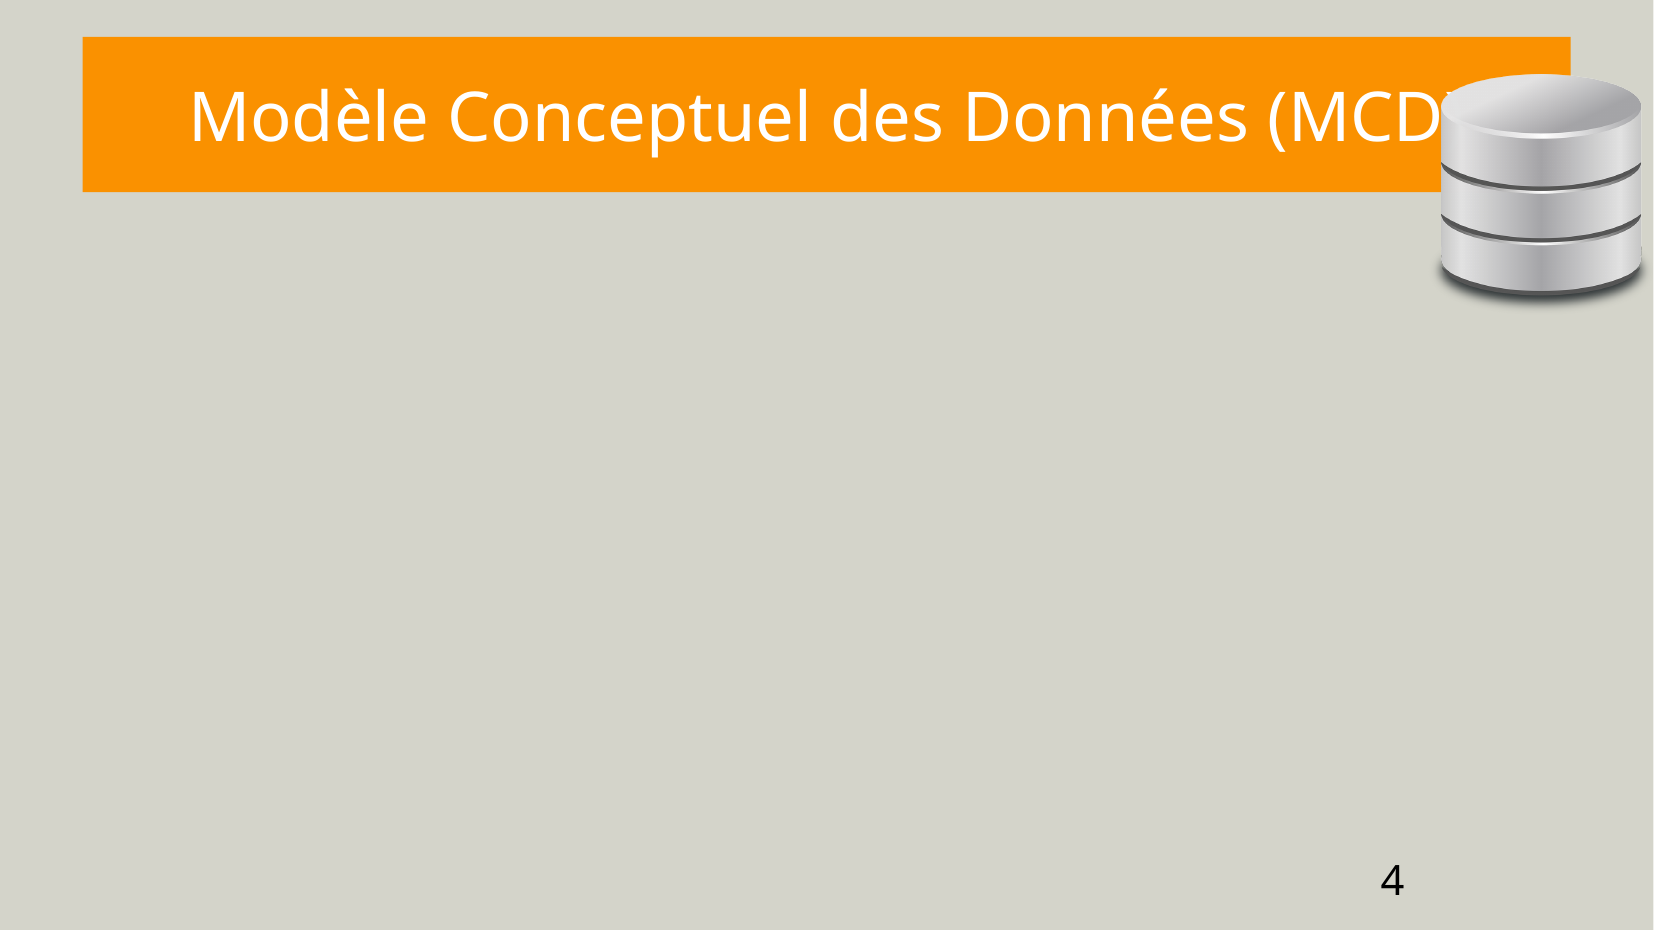

# Modèle Conceptuel des Données (MCD)
4